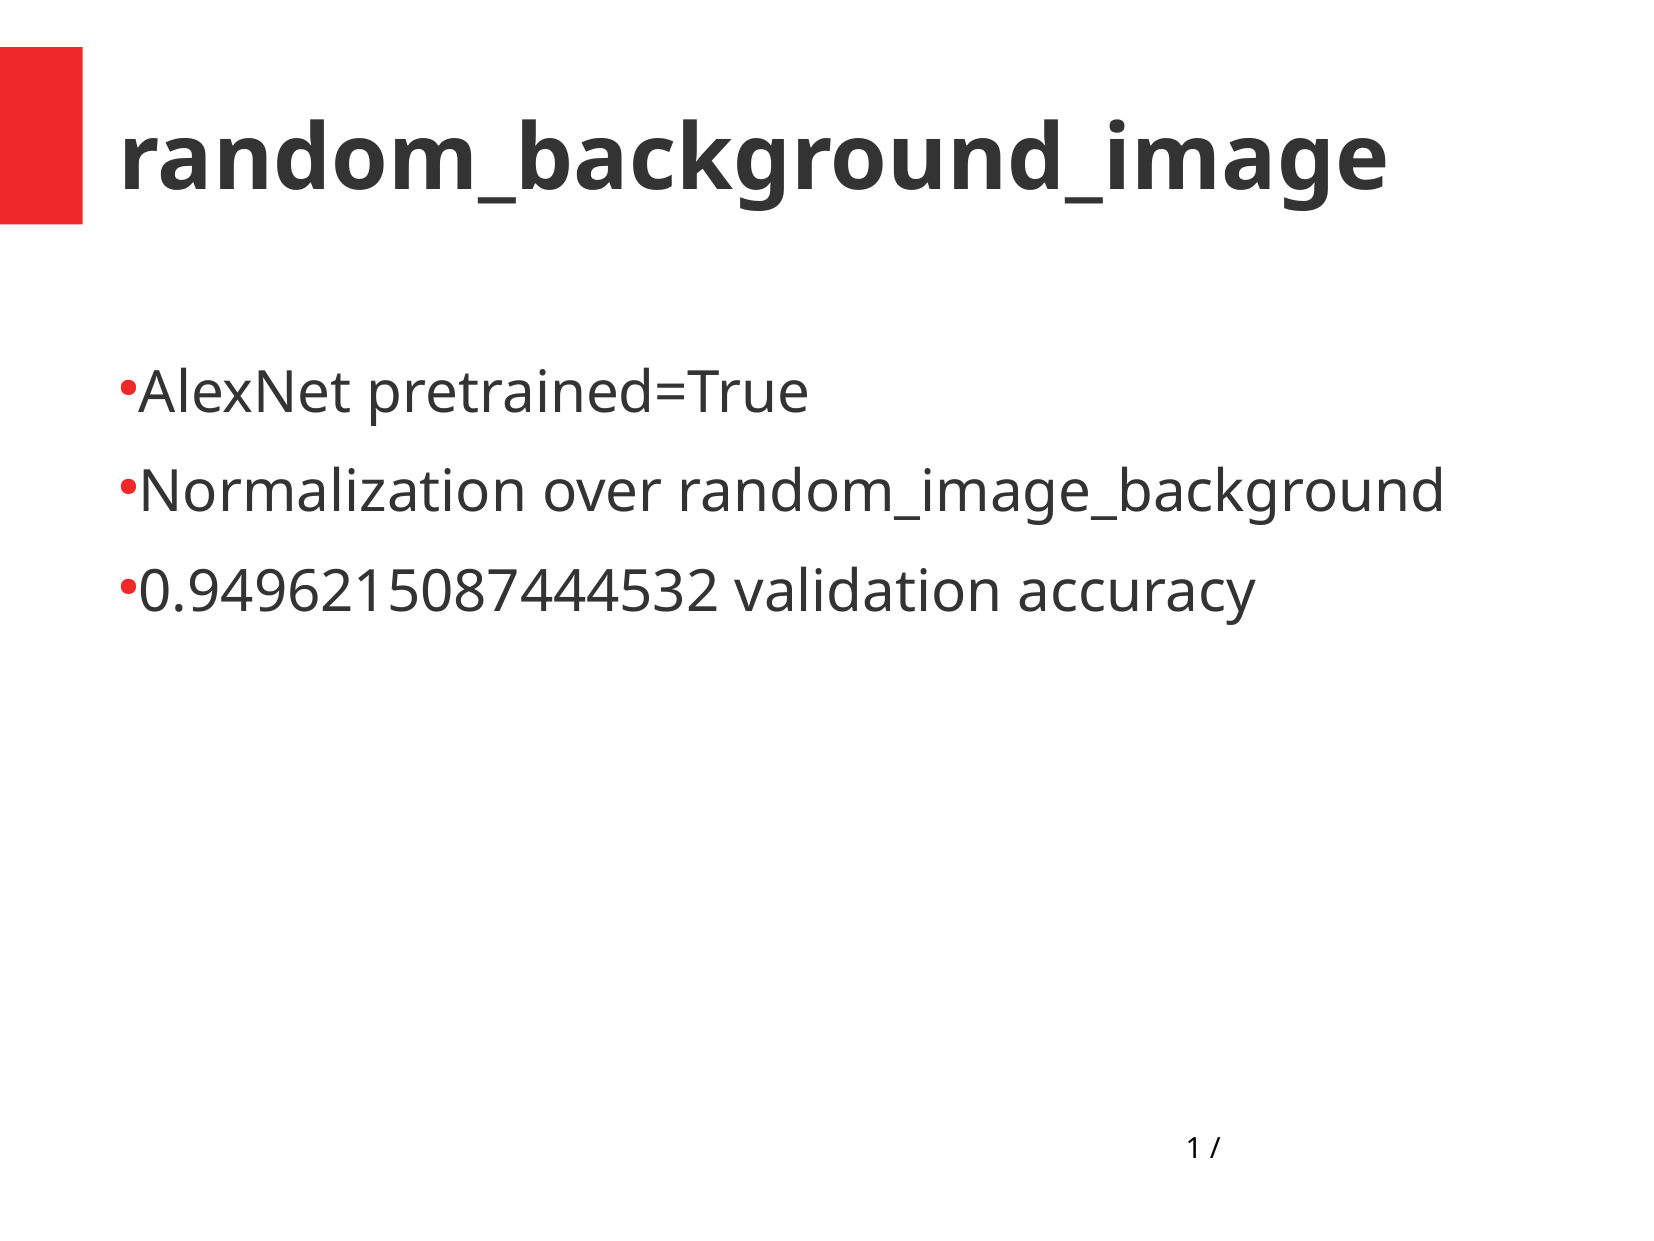

# random_background_image
AlexNet pretrained=True
Normalization over random_image_background
0.9496215087444532 validation accuracy